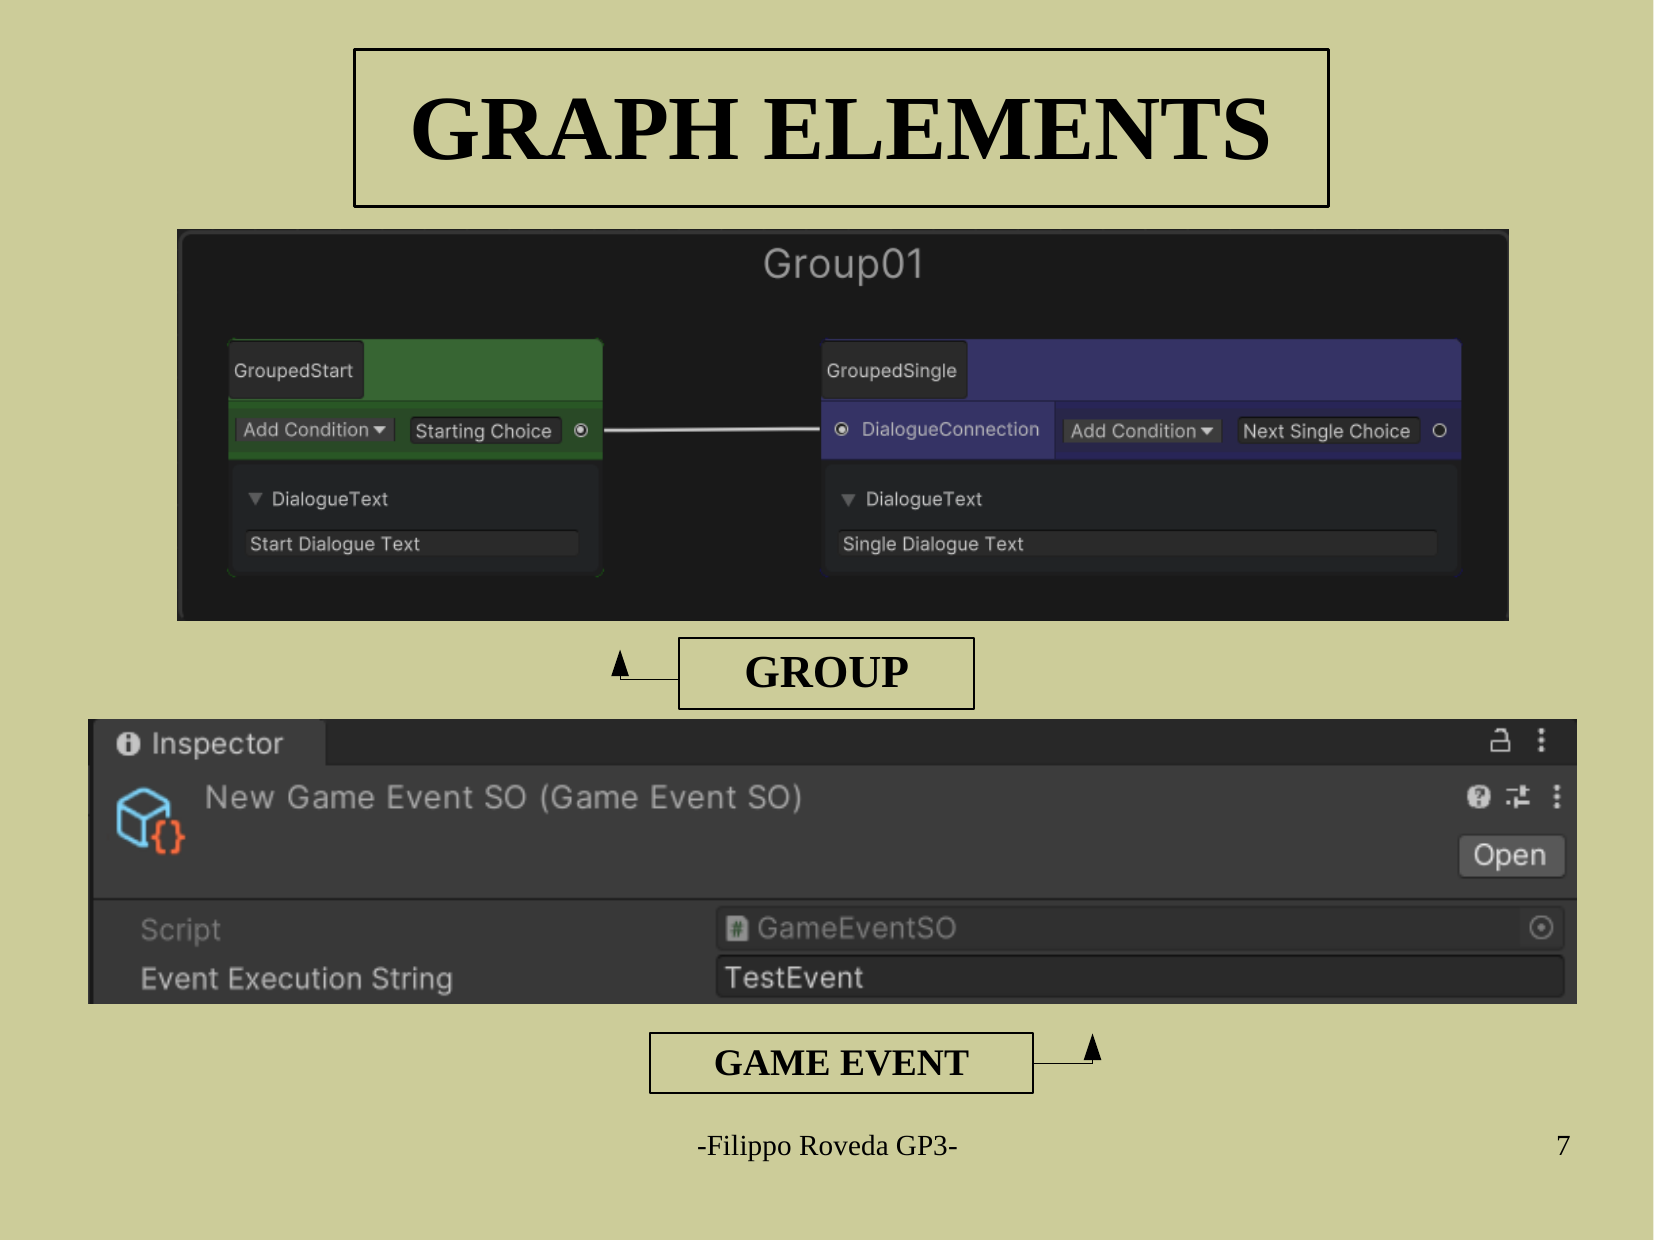

# GRAPH ELEMENTS
GROUP
GAME EVENT
-Filippo Roveda GP3-
7